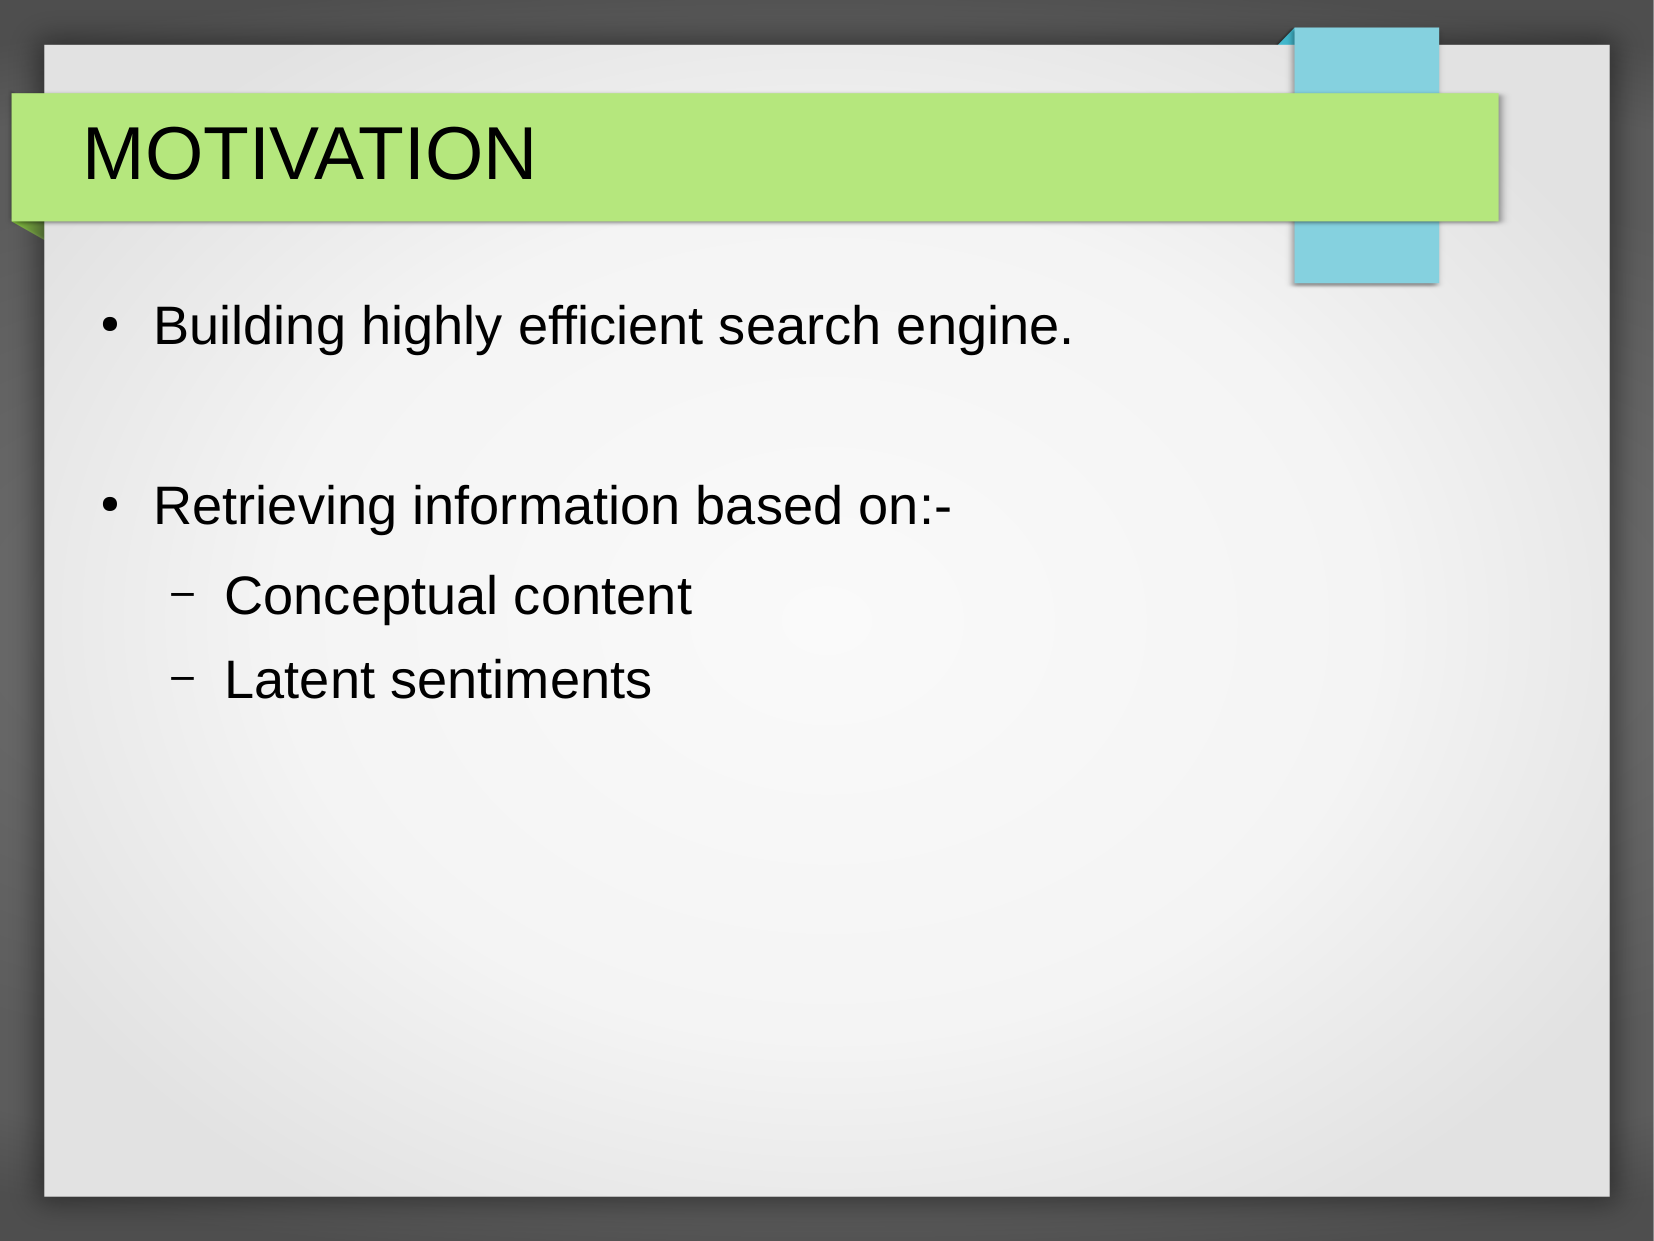

# MOTIVATION
Building highly efficient search engine.
Retrieving information based on:-
Conceptual content
Latent sentiments